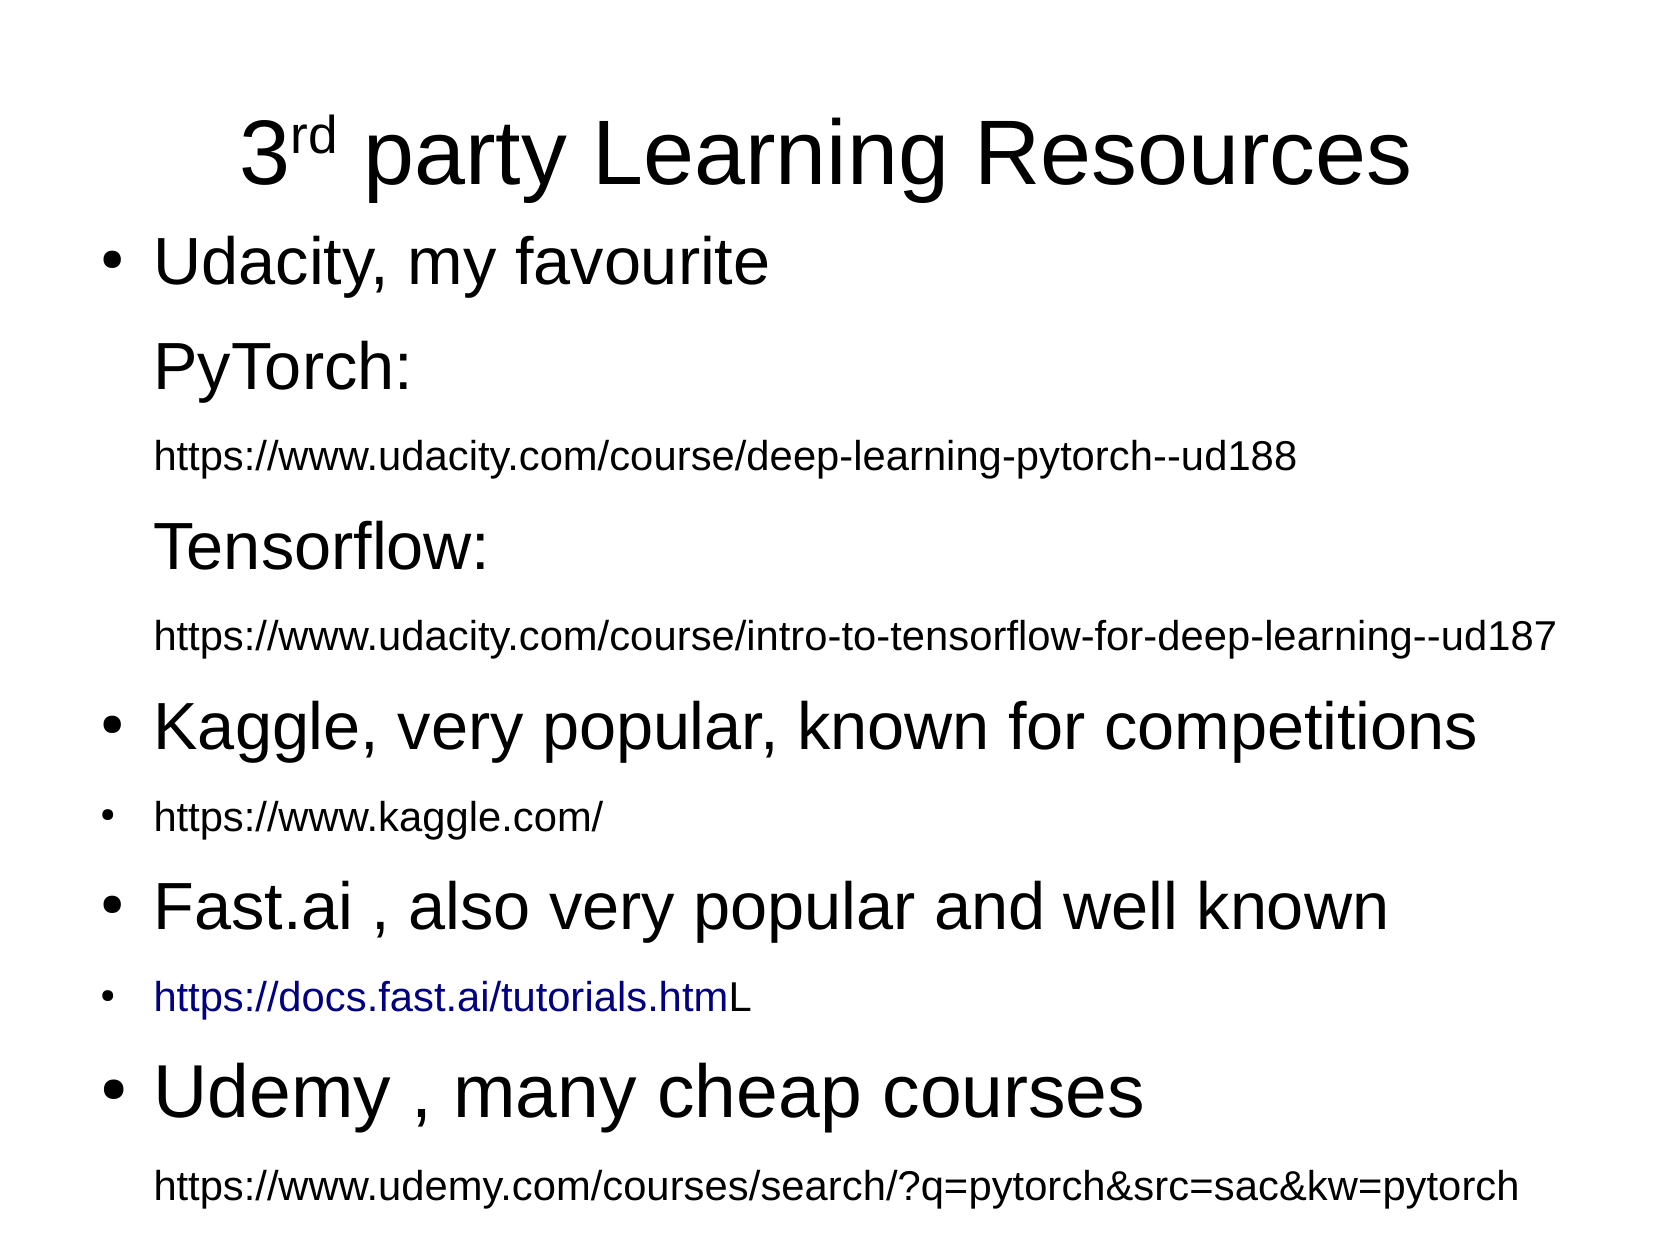

# 3rd party Learning Resources
Udacity, my favourite
PyTorch:
https://www.udacity.com/course/deep-learning-pytorch--ud188
Tensorflow:
https://www.udacity.com/course/intro-to-tensorflow-for-deep-learning--ud187
Kaggle, very popular, known for competitions
https://www.kaggle.com/
Fast.ai , also very popular and well known
https://docs.fast.ai/tutorials.htmL
Udemy , many cheap courses
https://www.udemy.com/courses/search/?q=pytorch&src=sac&kw=pytorch